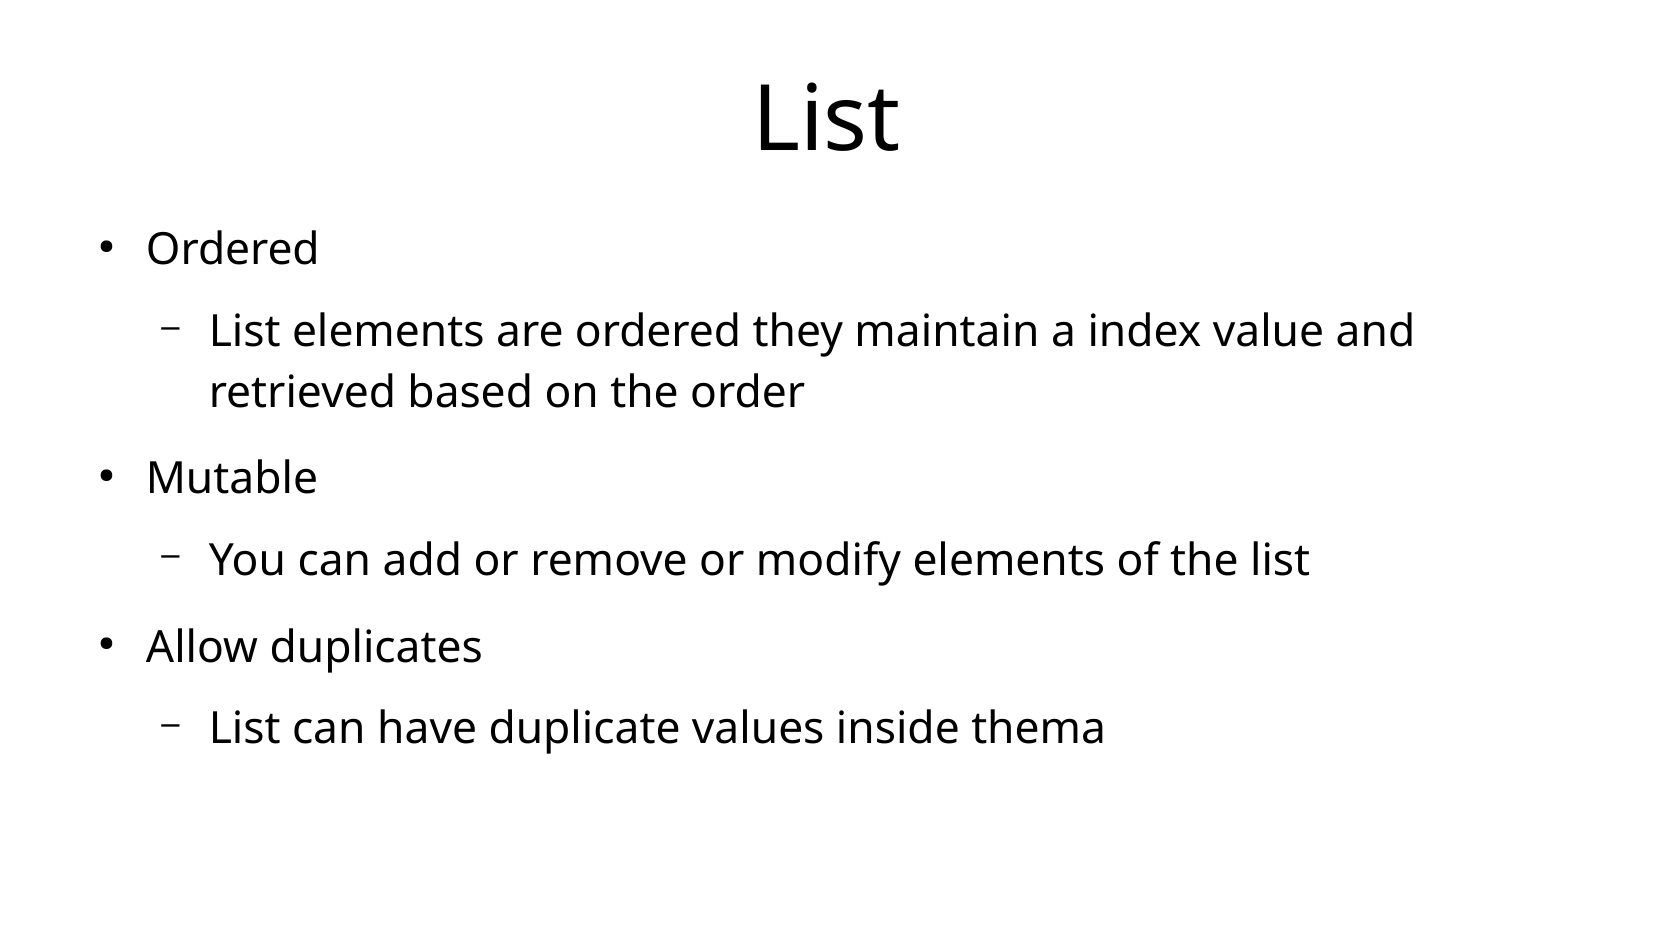

# List
Ordered
List elements are ordered they maintain a index value and retrieved based on the order
Mutable
You can add or remove or modify elements of the list
Allow duplicates
List can have duplicate values inside thema